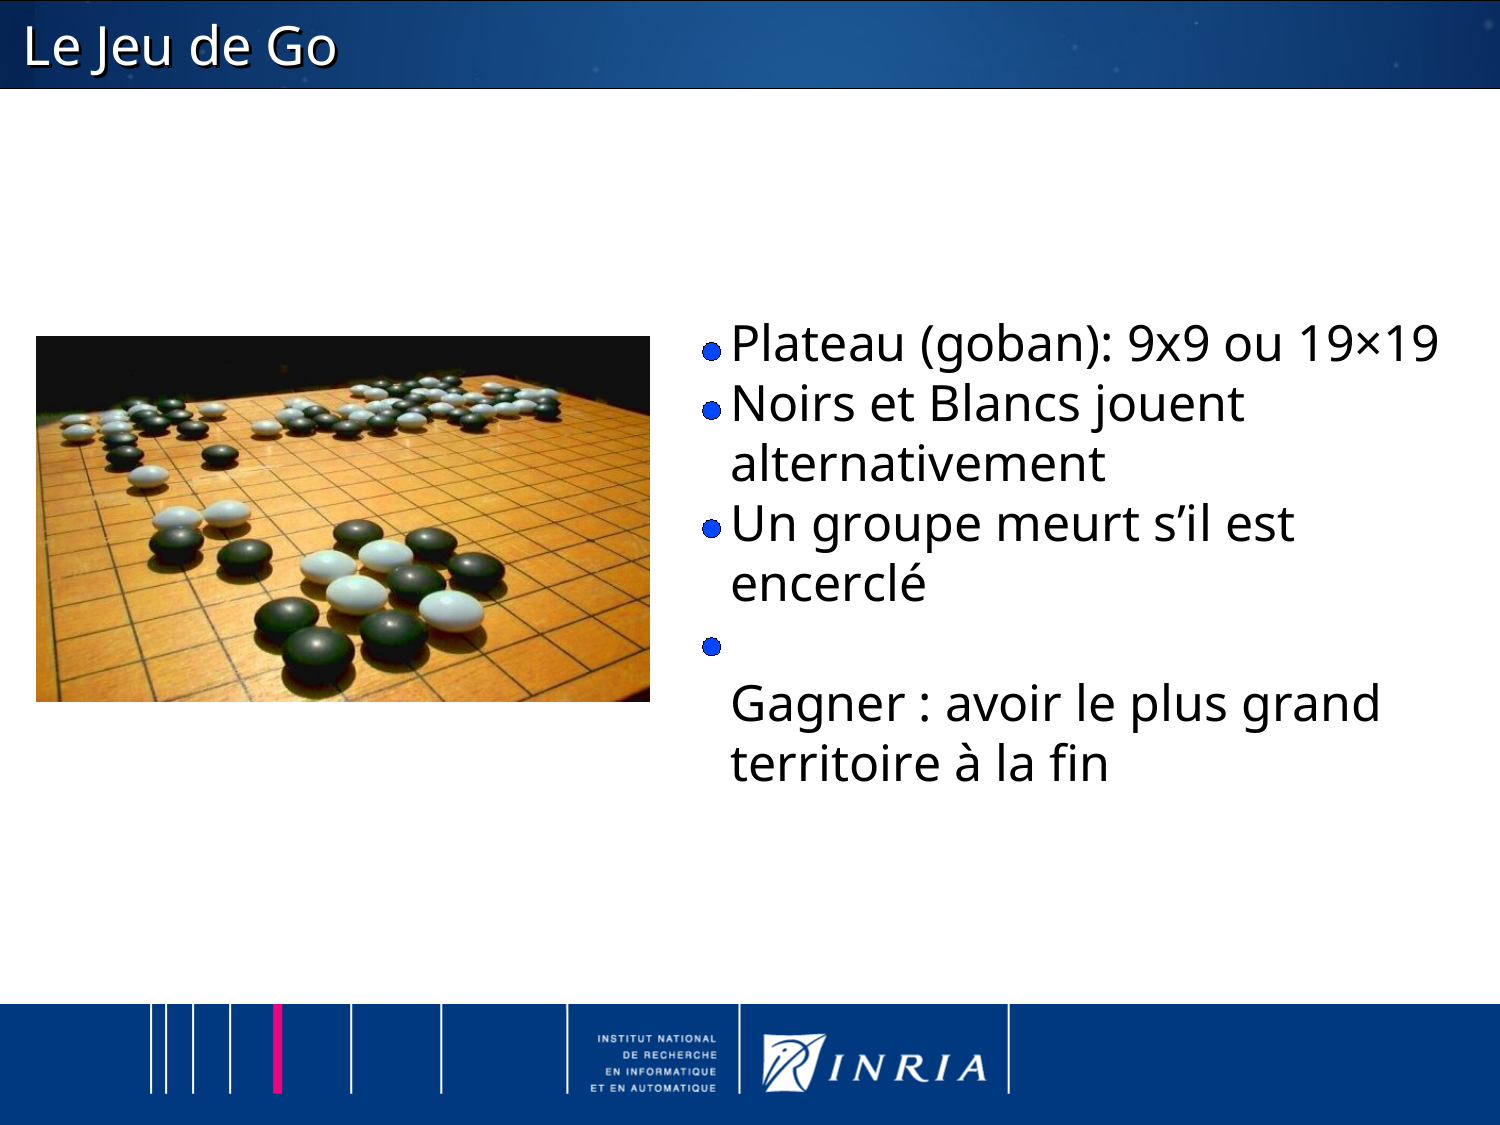

Le Jeu de Go
Plateau (goban): 9x9 ou 19×19
Noirs et Blancs jouent
alternativement
Un groupe meurt s’il est encerclé
Gagner : avoir le plus grand
territoire à la fin